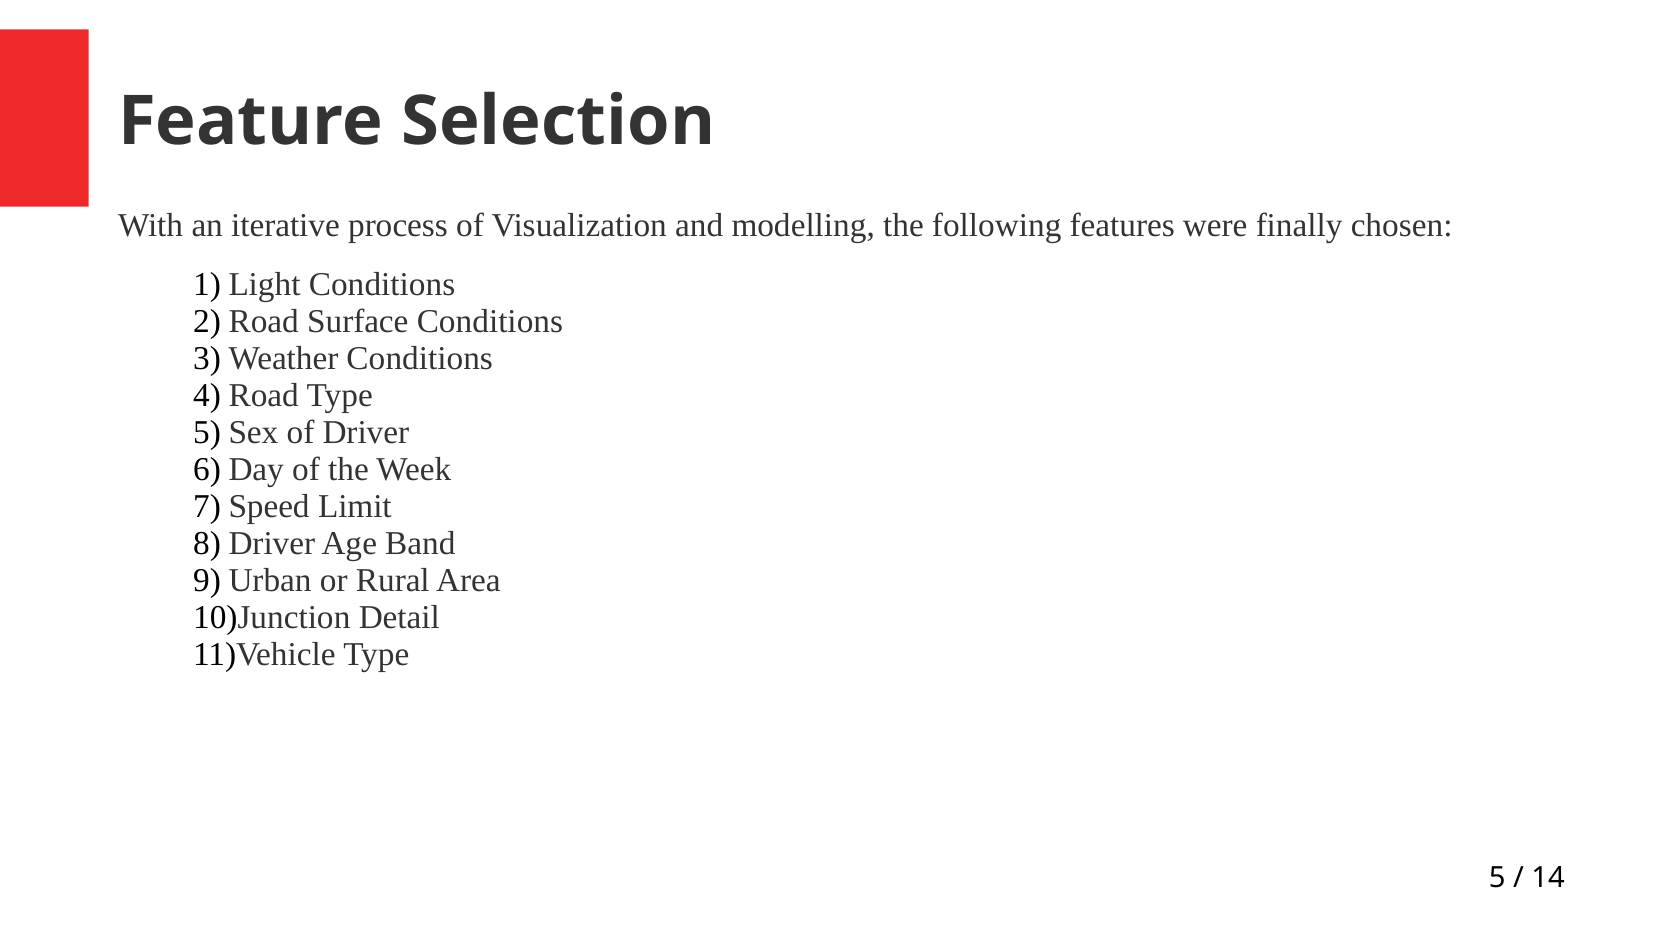

# Feature Selection
With an iterative process of Visualization and modelling, the following features were finally chosen:
Light Conditions
Road Surface Conditions
Weather Conditions
Road Type
Sex of Driver
Day of the Week
Speed Limit
Driver Age Band
Urban or Rural Area
Junction Detail
Vehicle Type
5